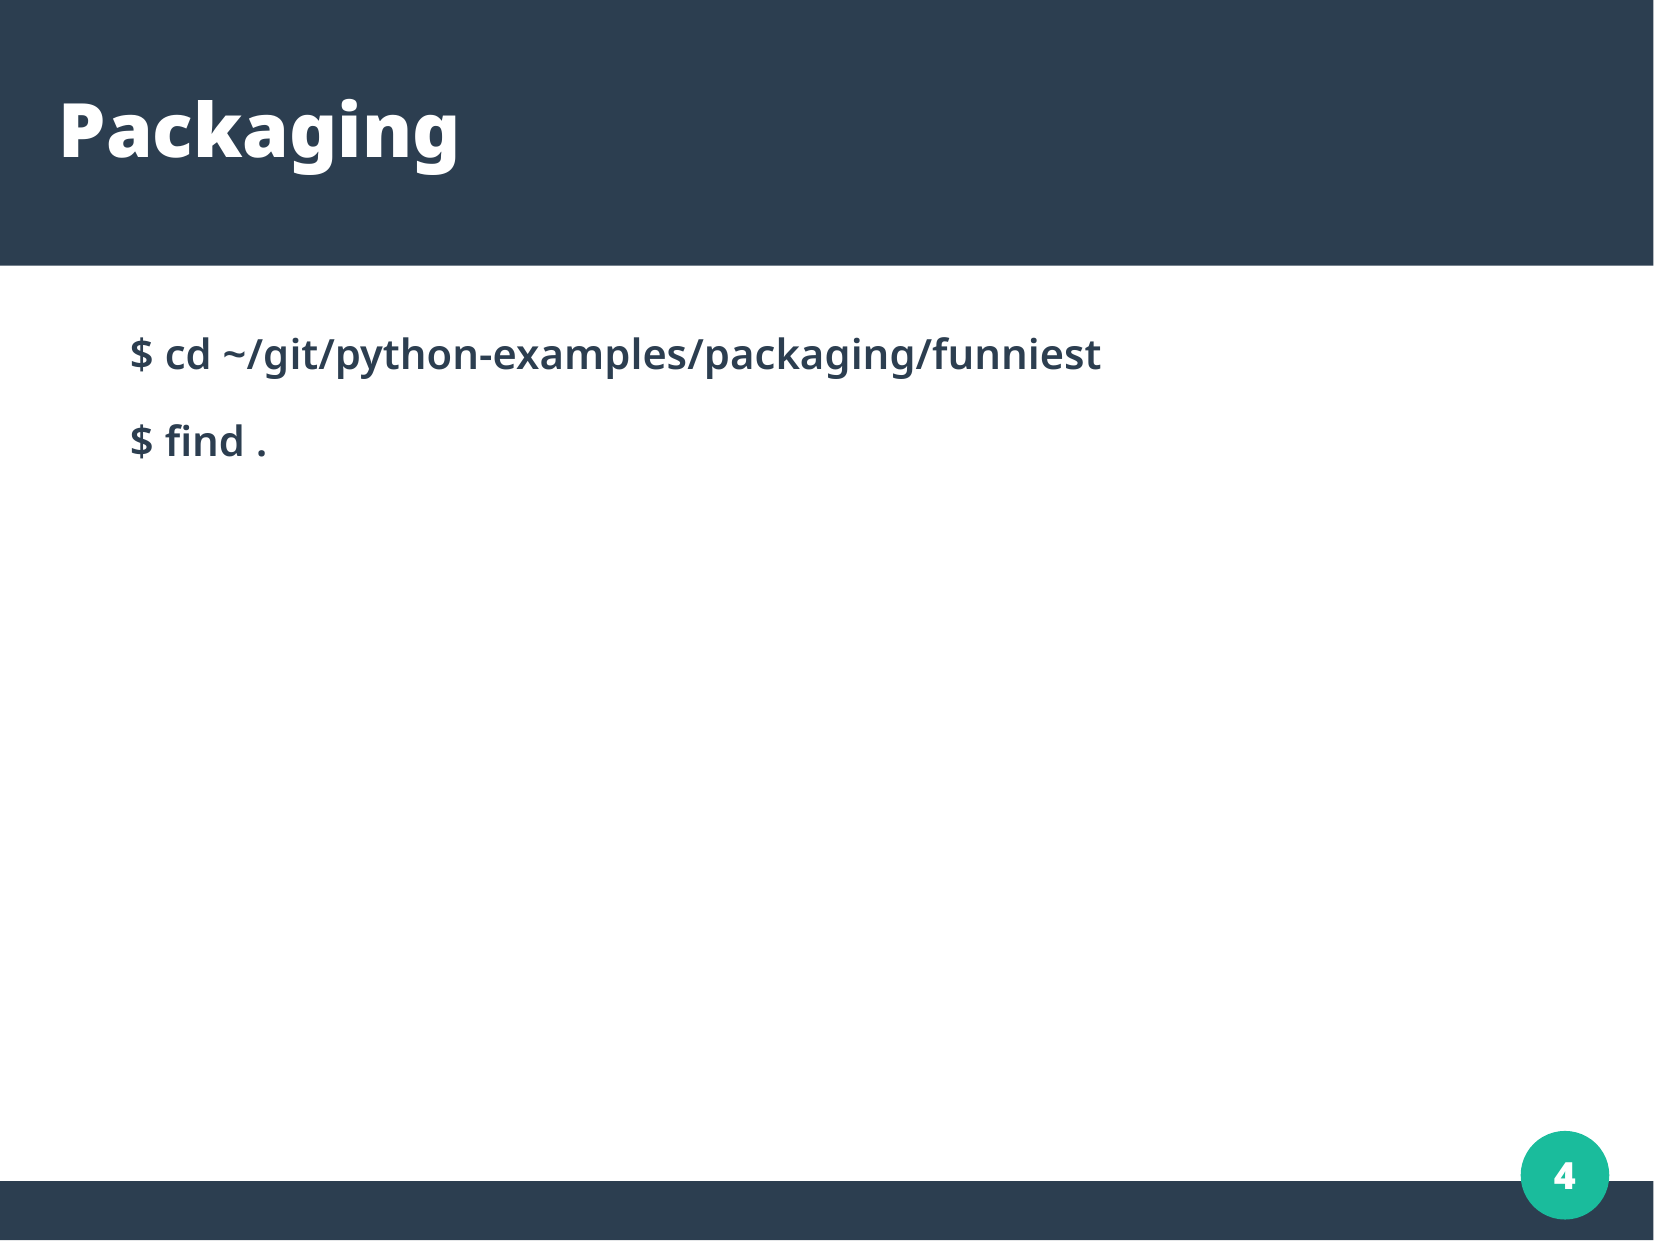

# Packaging
$ cd ~/git/python-examples/packaging/funniest
$ find .
4